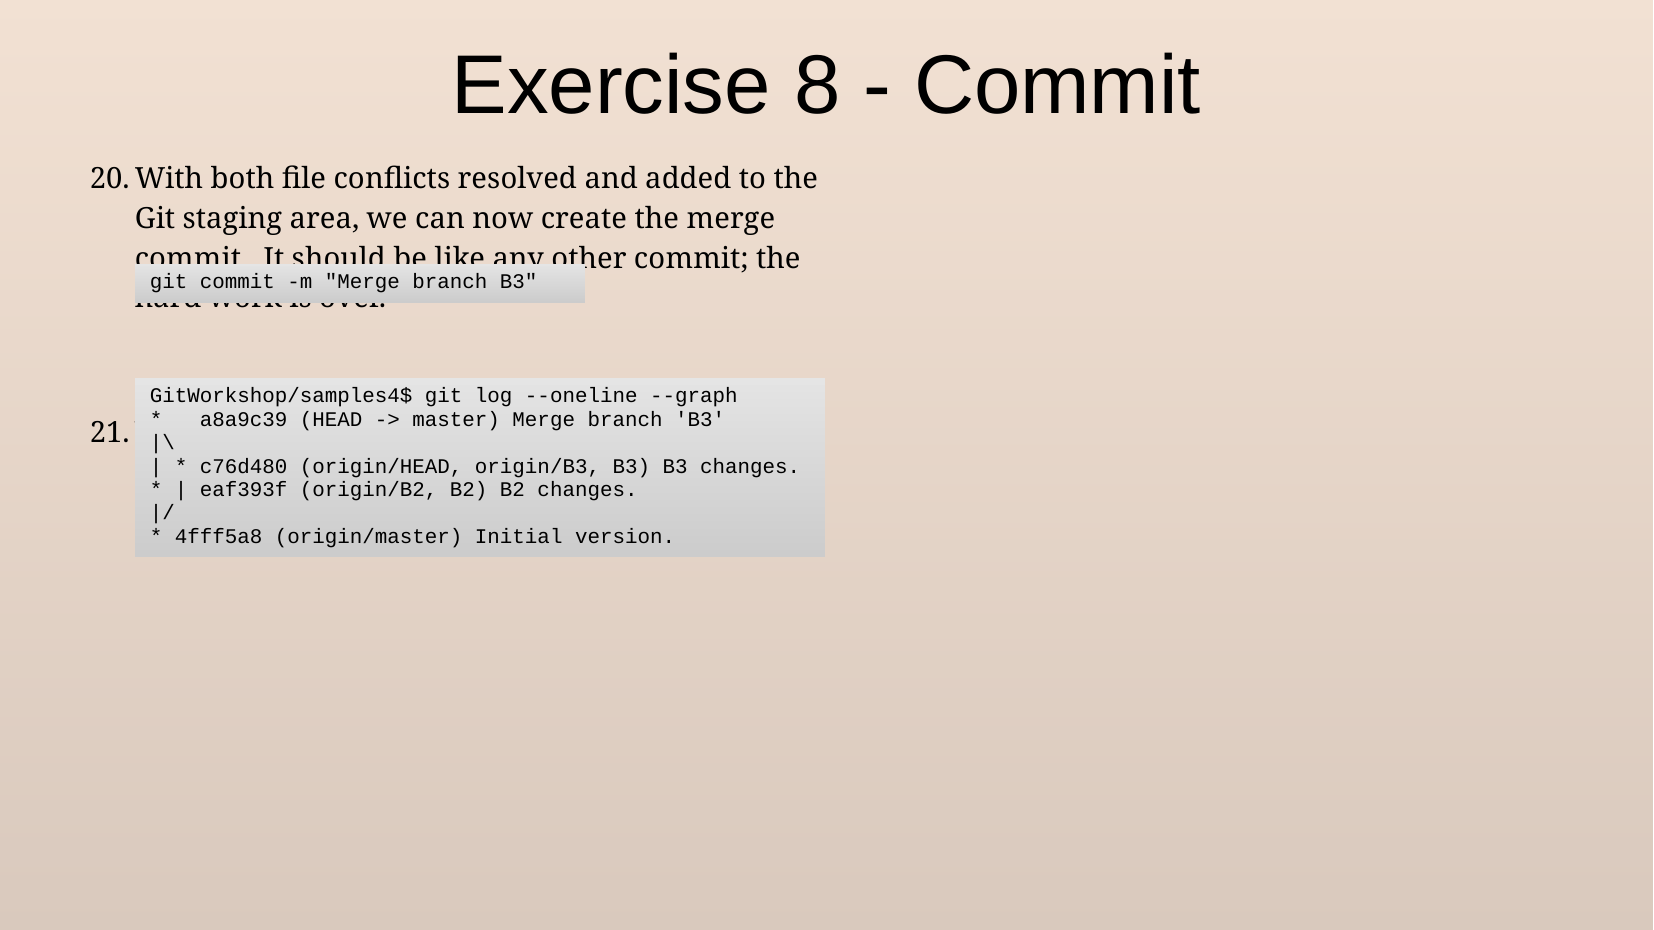

# Exercise 8 - Commit
With both file conflicts resolved and added to the Git staging area, we can now create the merge commit. It should be like any other commit; the hard work is over.
Verify the branch activity using git log.
git commit -m "Merge branch B3"
GitWorkshop/samples4$ git log --oneline --graph
* a8a9c39 (HEAD -> master) Merge branch 'B3'
|\
| * c76d480 (origin/HEAD, origin/B3, B3) B3 changes.
* | eaf393f (origin/B2, B2) B2 changes.
|/
* 4fff5a8 (origin/master) Initial version.